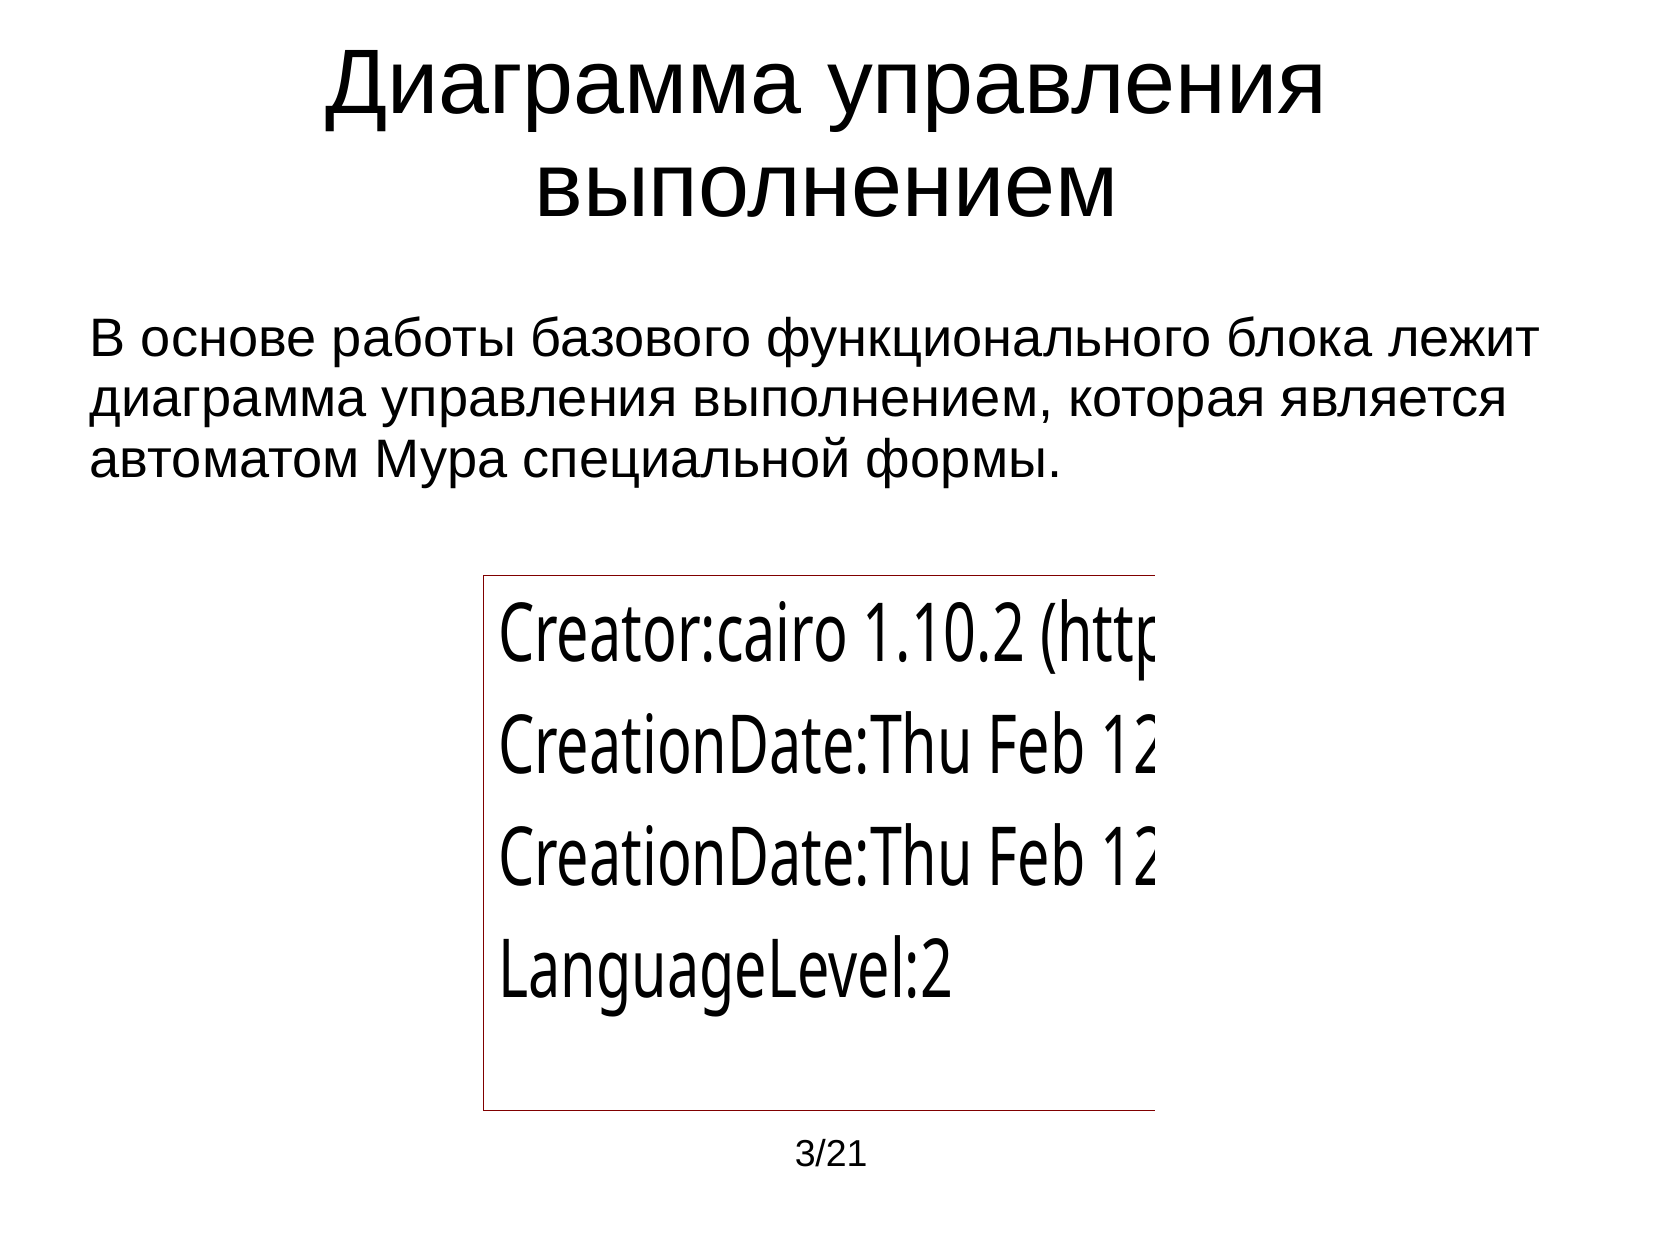

# Диаграмма управления выполнением
В основе работы базового функционального блока лежит диаграмма управления выполнением, которая является автоматом Мура специальной формы.
3/21